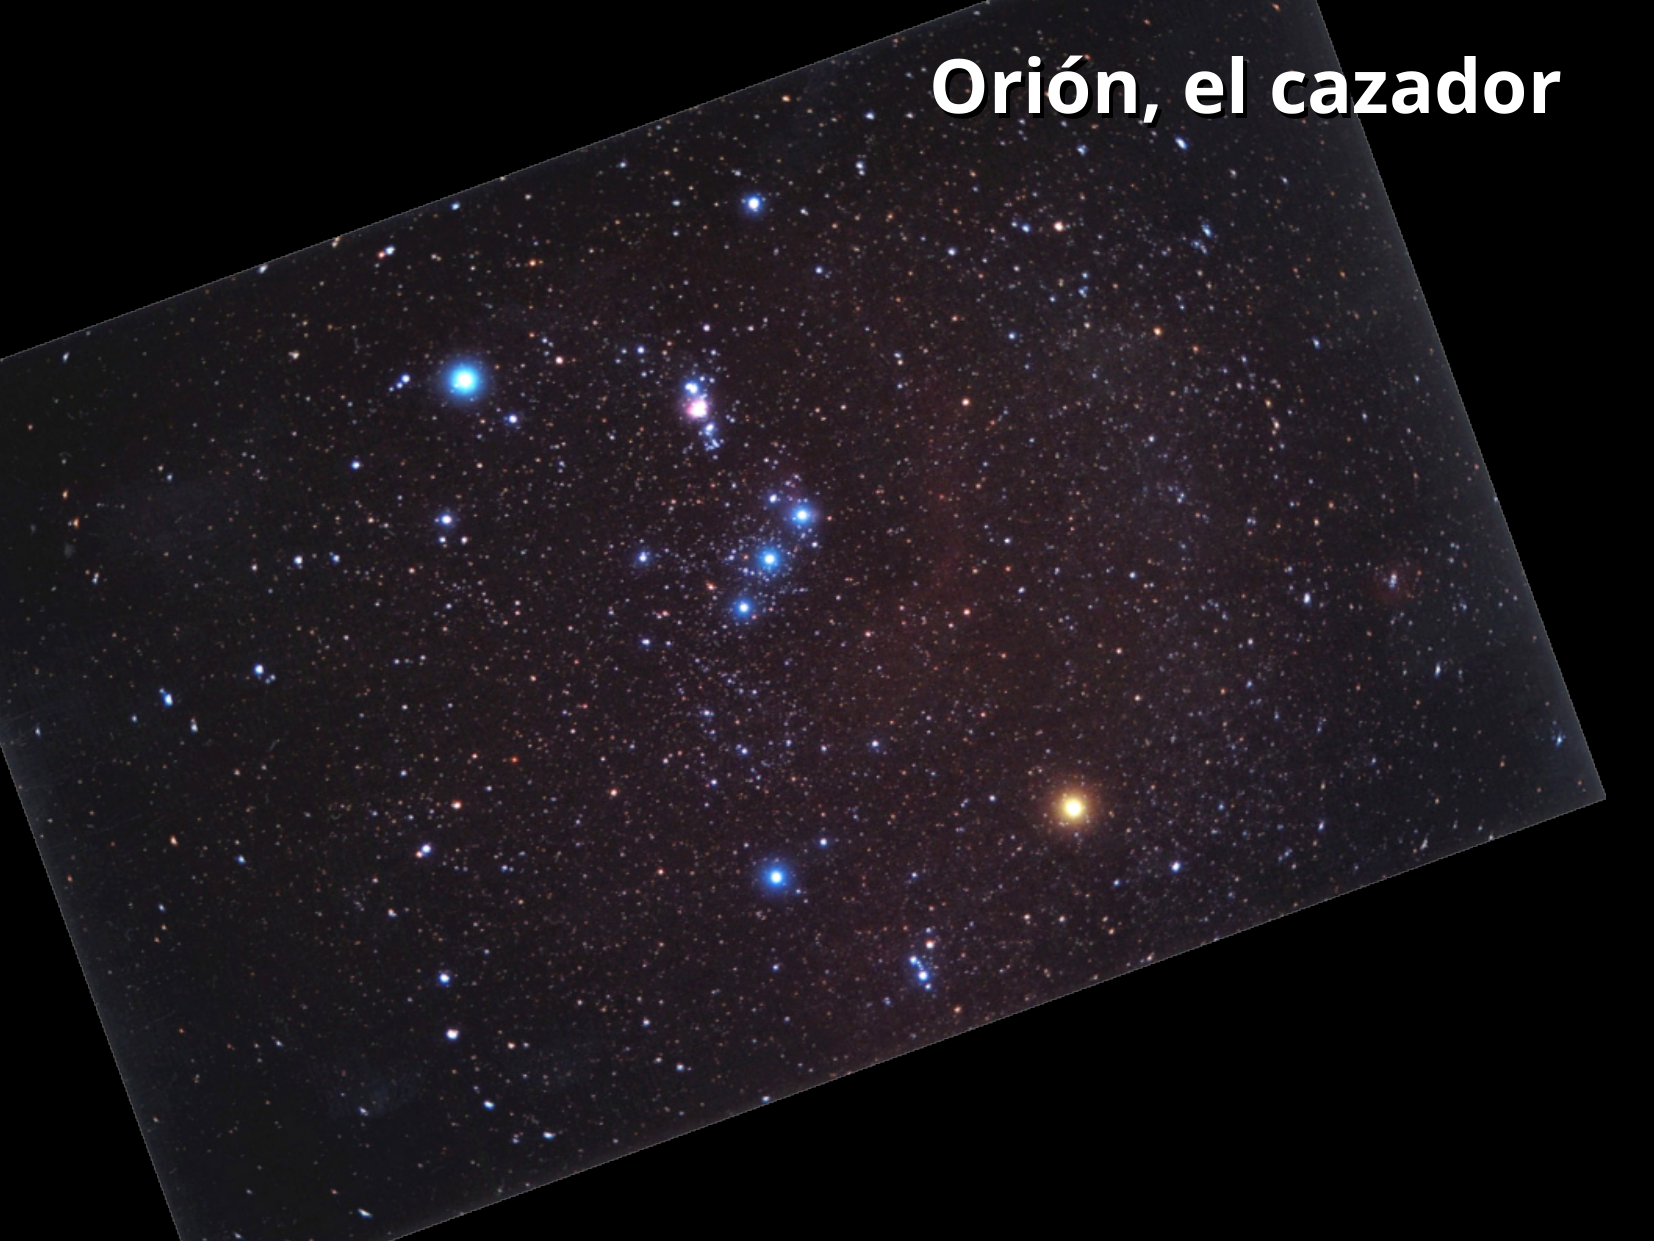

# Orión, el cazador
H. Asorey - Física IV B
20